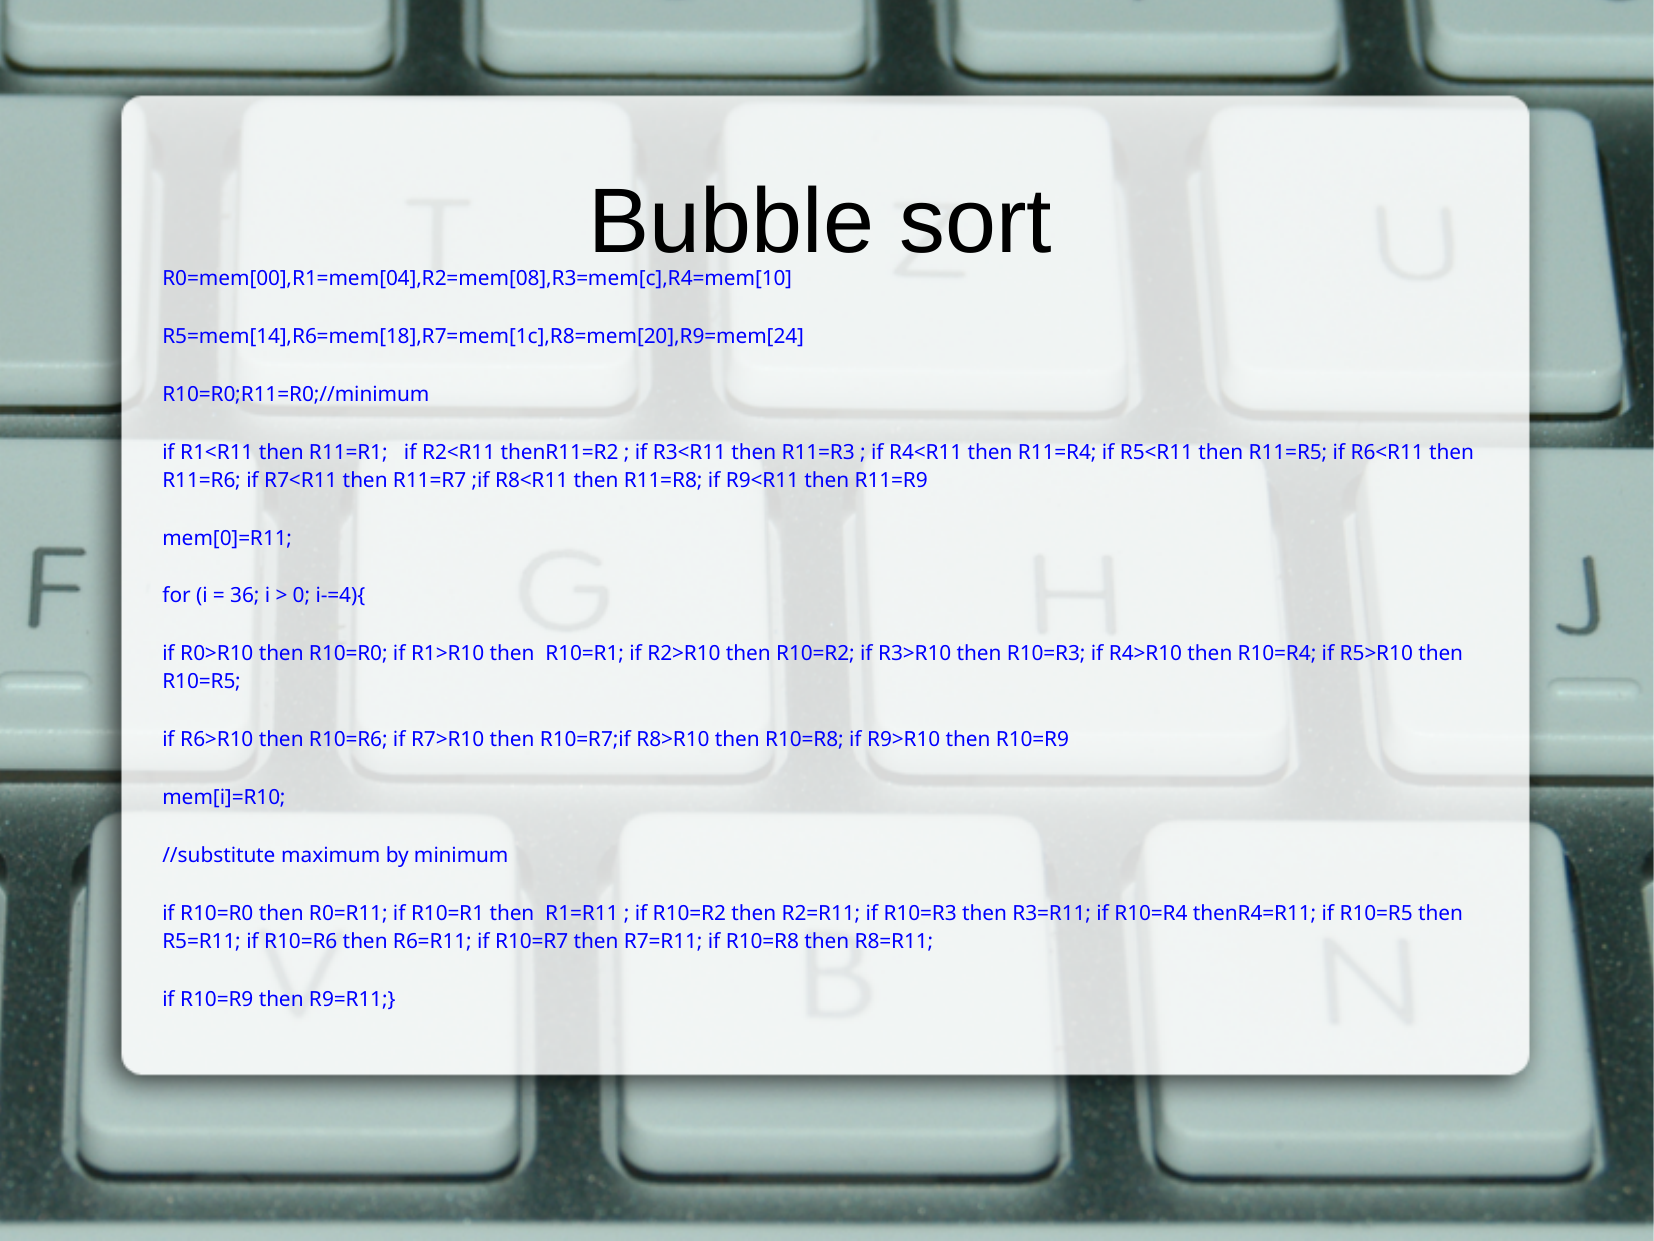

# Bubble sort
R0=mem[00],R1=mem[04],R2=mem[08],R3=mem[c],R4=mem[10]
R5=mem[14],R6=mem[18],R7=mem[1c],R8=mem[20],R9=mem[24]
R10=R0;R11=R0;//minimum
if R1<R11 then R11=R1; if R2<R11 thenR11=R2 ; if R3<R11 then R11=R3 ; if R4<R11 then R11=R4; if R5<R11 then R11=R5; if R6<R11 then R11=R6; if R7<R11 then R11=R7 ;if R8<R11 then R11=R8; if R9<R11 then R11=R9
mem[0]=R11;
for (i = 36; i > 0; i-=4){
if R0>R10 then R10=R0; if R1>R10 then R10=R1; if R2>R10 then R10=R2; if R3>R10 then R10=R3; if R4>R10 then R10=R4; if R5>R10 then R10=R5;
if R6>R10 then R10=R6; if R7>R10 then R10=R7;if R8>R10 then R10=R8; if R9>R10 then R10=R9
mem[i]=R10;
//substitute maximum by minimum
if R10=R0 then R0=R11; if R10=R1 then R1=R11 ; if R10=R2 then R2=R11; if R10=R3 then R3=R11; if R10=R4 thenR4=R11; if R10=R5 then R5=R11; if R10=R6 then R6=R11; if R10=R7 then R7=R11; if R10=R8 then R8=R11;
if R10=R9 then R9=R11;}